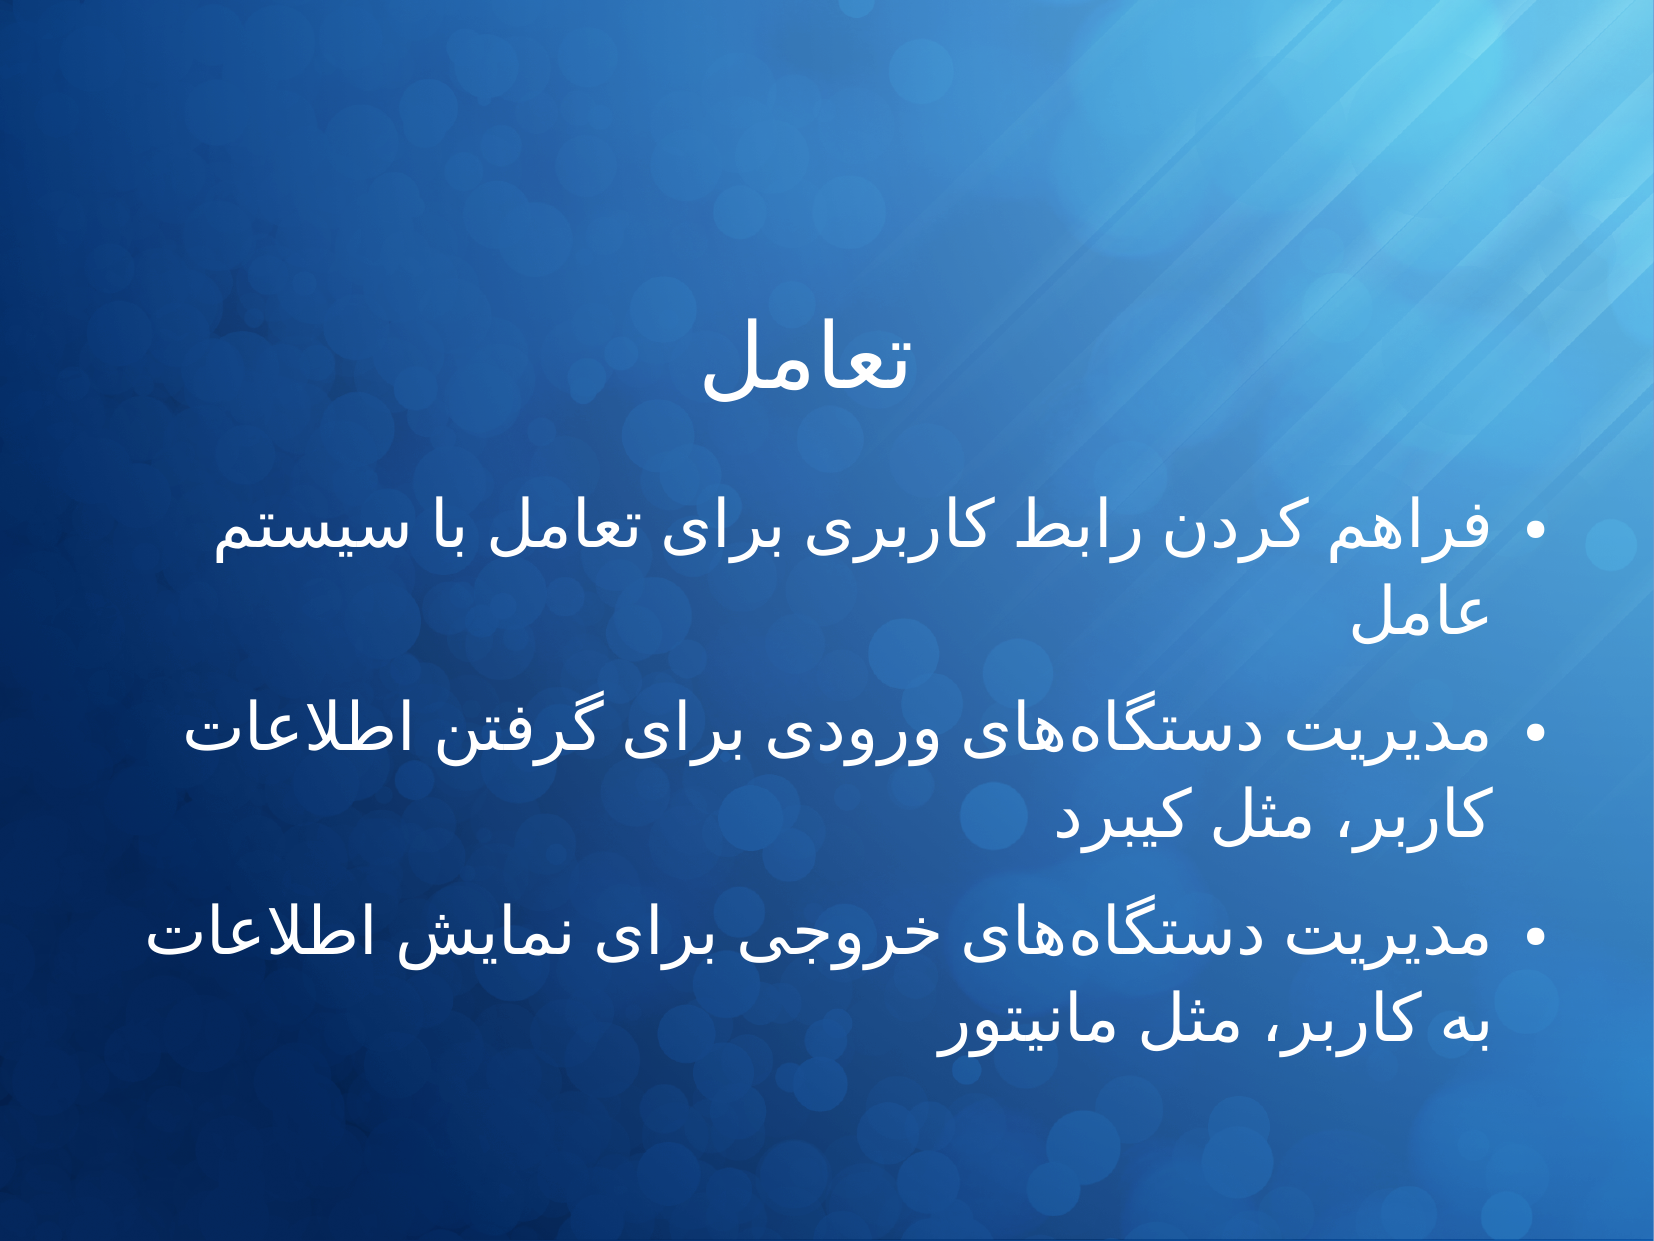

# تعامل
فراهم کردن رابط کاربری برای تعامل با سیستم عامل
مدیریت دستگاه‌های ورودی برای گرفتن اطلاعات کاربر، مثل کیبرد
مدیریت دستگاه‌های خروجی برای نمایش اطلاعات به کاربر، مثل مانیتور